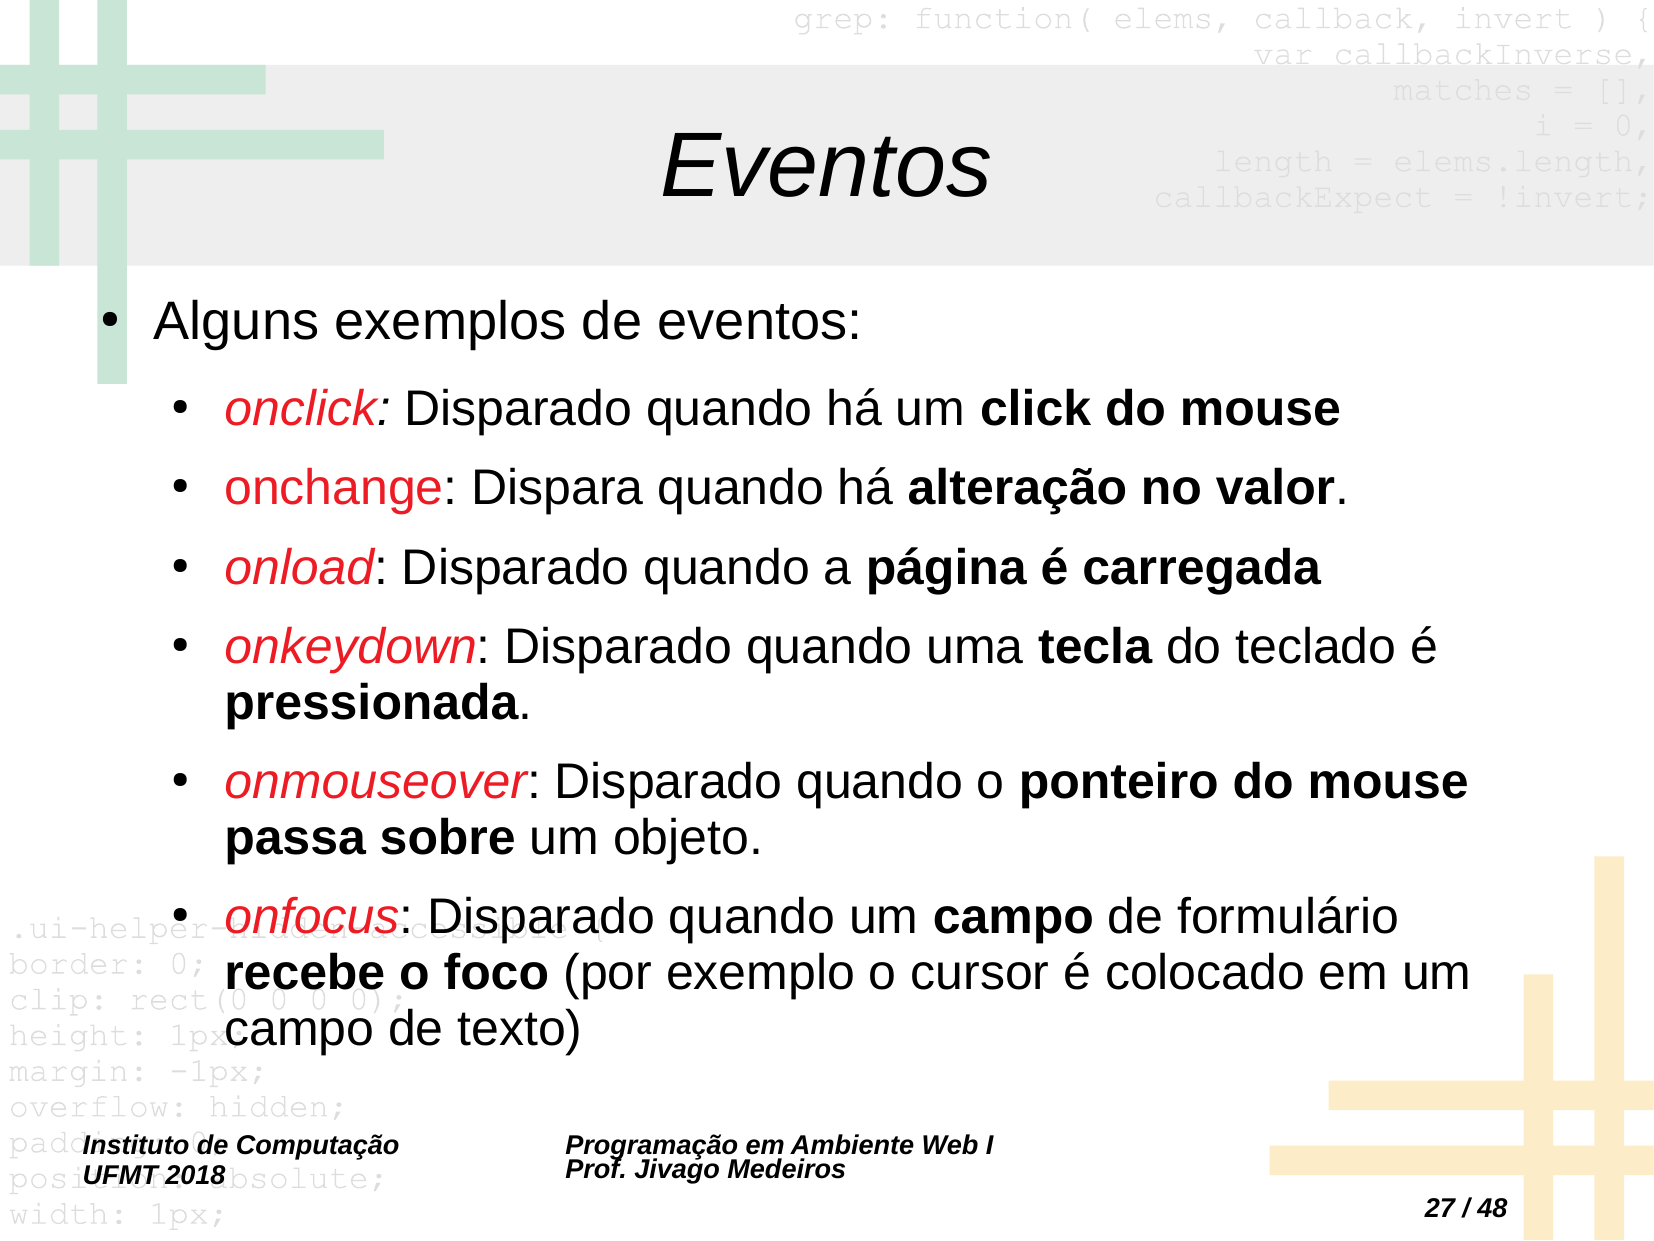

# Eventos
Alguns exemplos de eventos:
onclick: Disparado quando há um click do mouse
onchange: Dispara quando há alteração no valor.
onload: Disparado quando a página é carregada
onkeydown: Disparado quando uma tecla do teclado é pressionada.
onmouseover: Disparado quando o ponteiro do mouse passa sobre um objeto.
onfocus: Disparado quando um campo de formulário recebe o foco (por exemplo o cursor é colocado em um campo de texto)
Programação em Ambiente Web I Prof. Jivago Medeiros
27